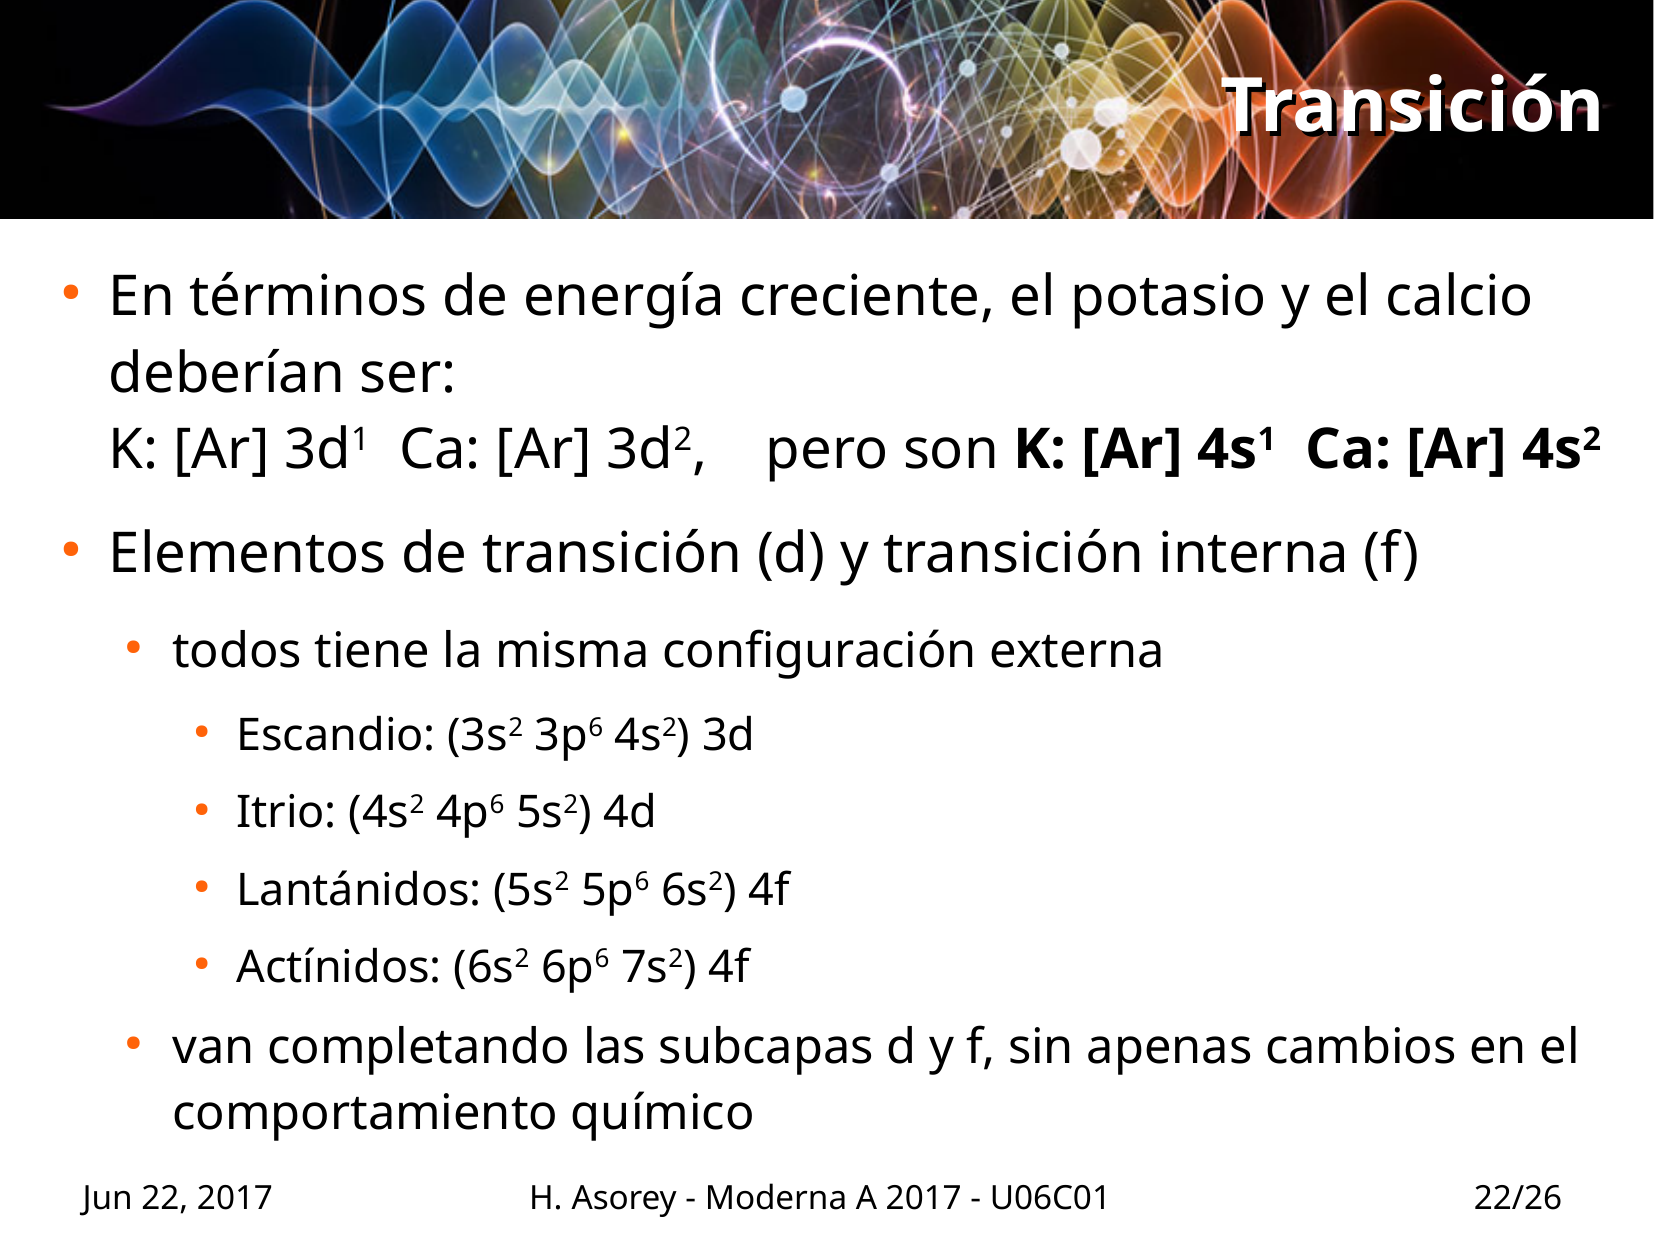

# Transición
En términos de energía creciente, el potasio y el calcio deberían ser:
K: [Ar] 3d1 Ca: [Ar] 3d2, pero son K: [Ar] 4s1 Ca: [Ar] 4s2
Elementos de transición (d) y transición interna (f)
todos tiene la misma configuración externa
Escandio: (3s2 3p6 4s2) 3d
Itrio: (4s2 4p6 5s2) 4d
Lantánidos: (5s2 5p6 6s2) 4f
Actínidos: (6s2 6p6 7s2) 4f
van completando las subcapas d y f, sin apenas cambios en el comportamiento químico
Jun 22, 2017
H. Asorey - Moderna A 2017 - U06C01
22